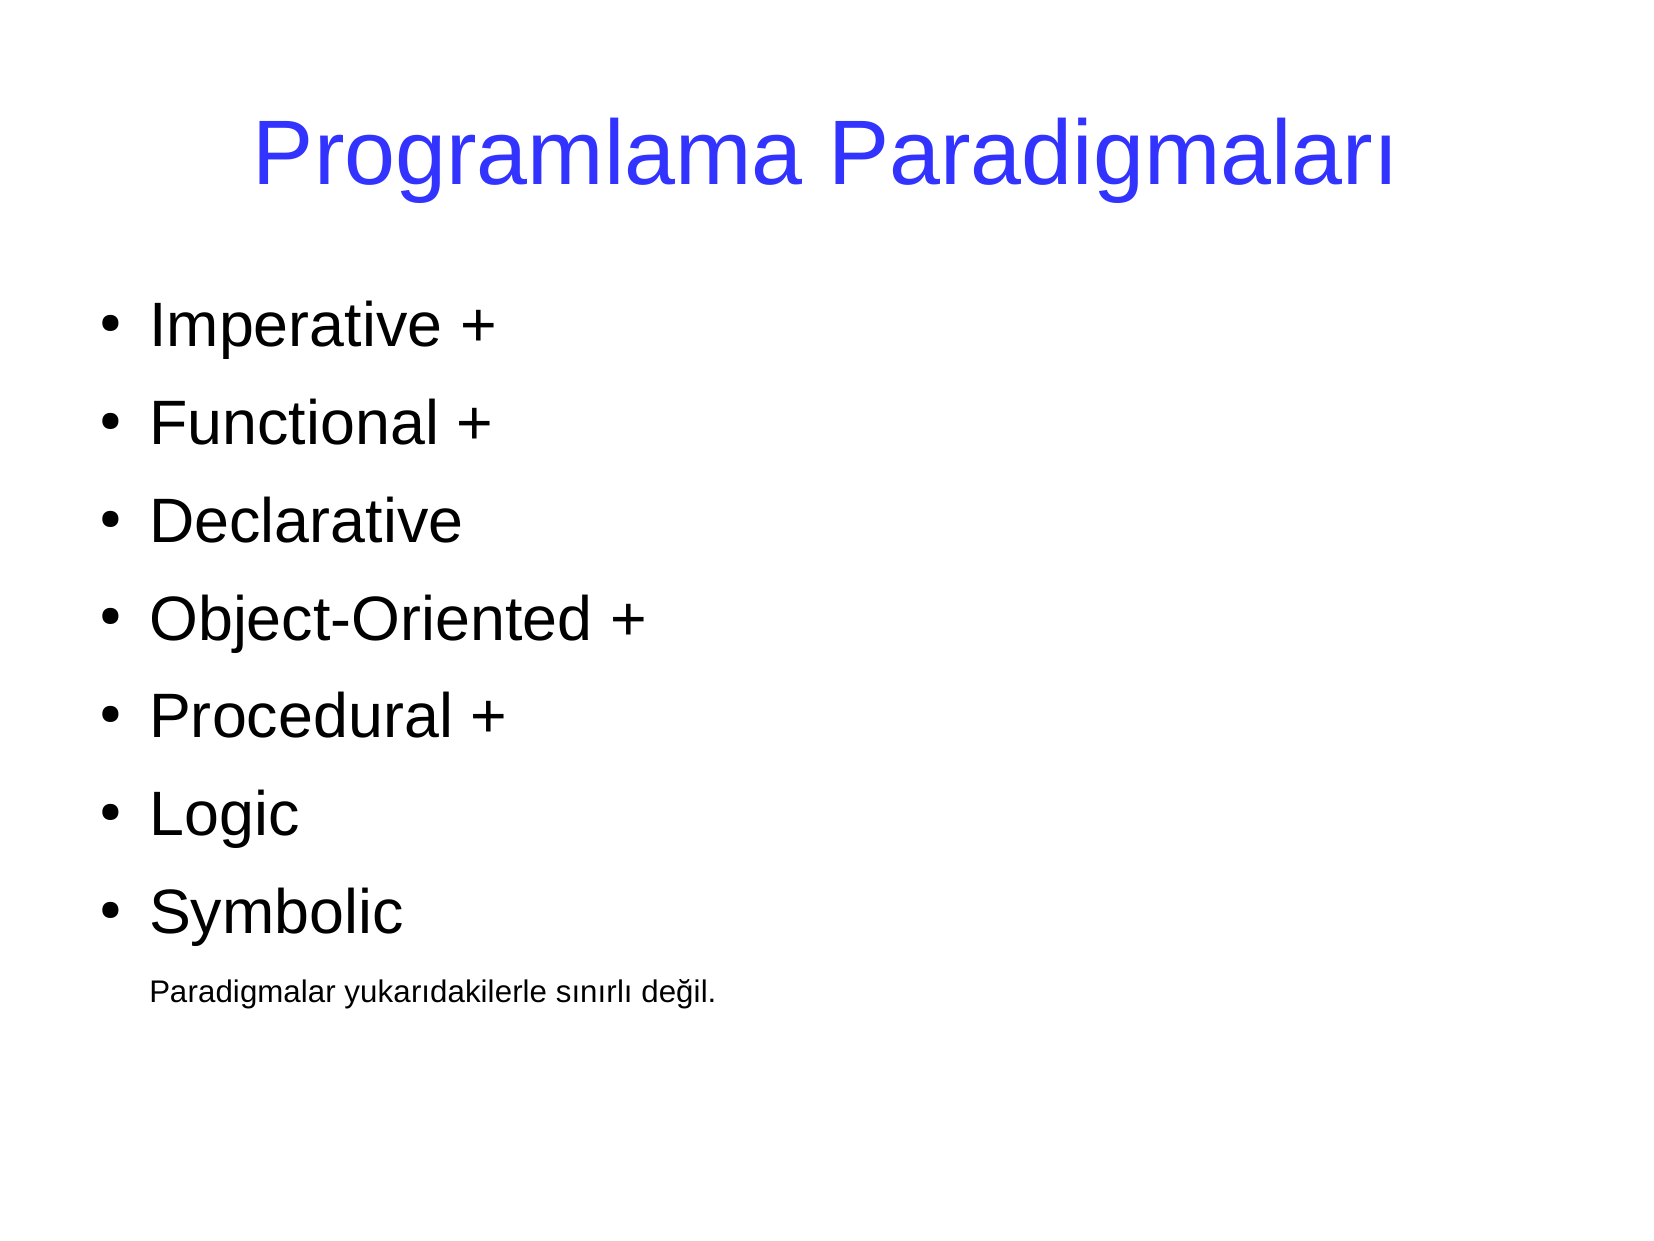

# Programlama Paradigmaları
Imperative +
Functional +
Declarative
Object-Oriented +
Procedural +
Logic
Symbolic
Paradigmalar yukarıdakilerle sınırlı değil.